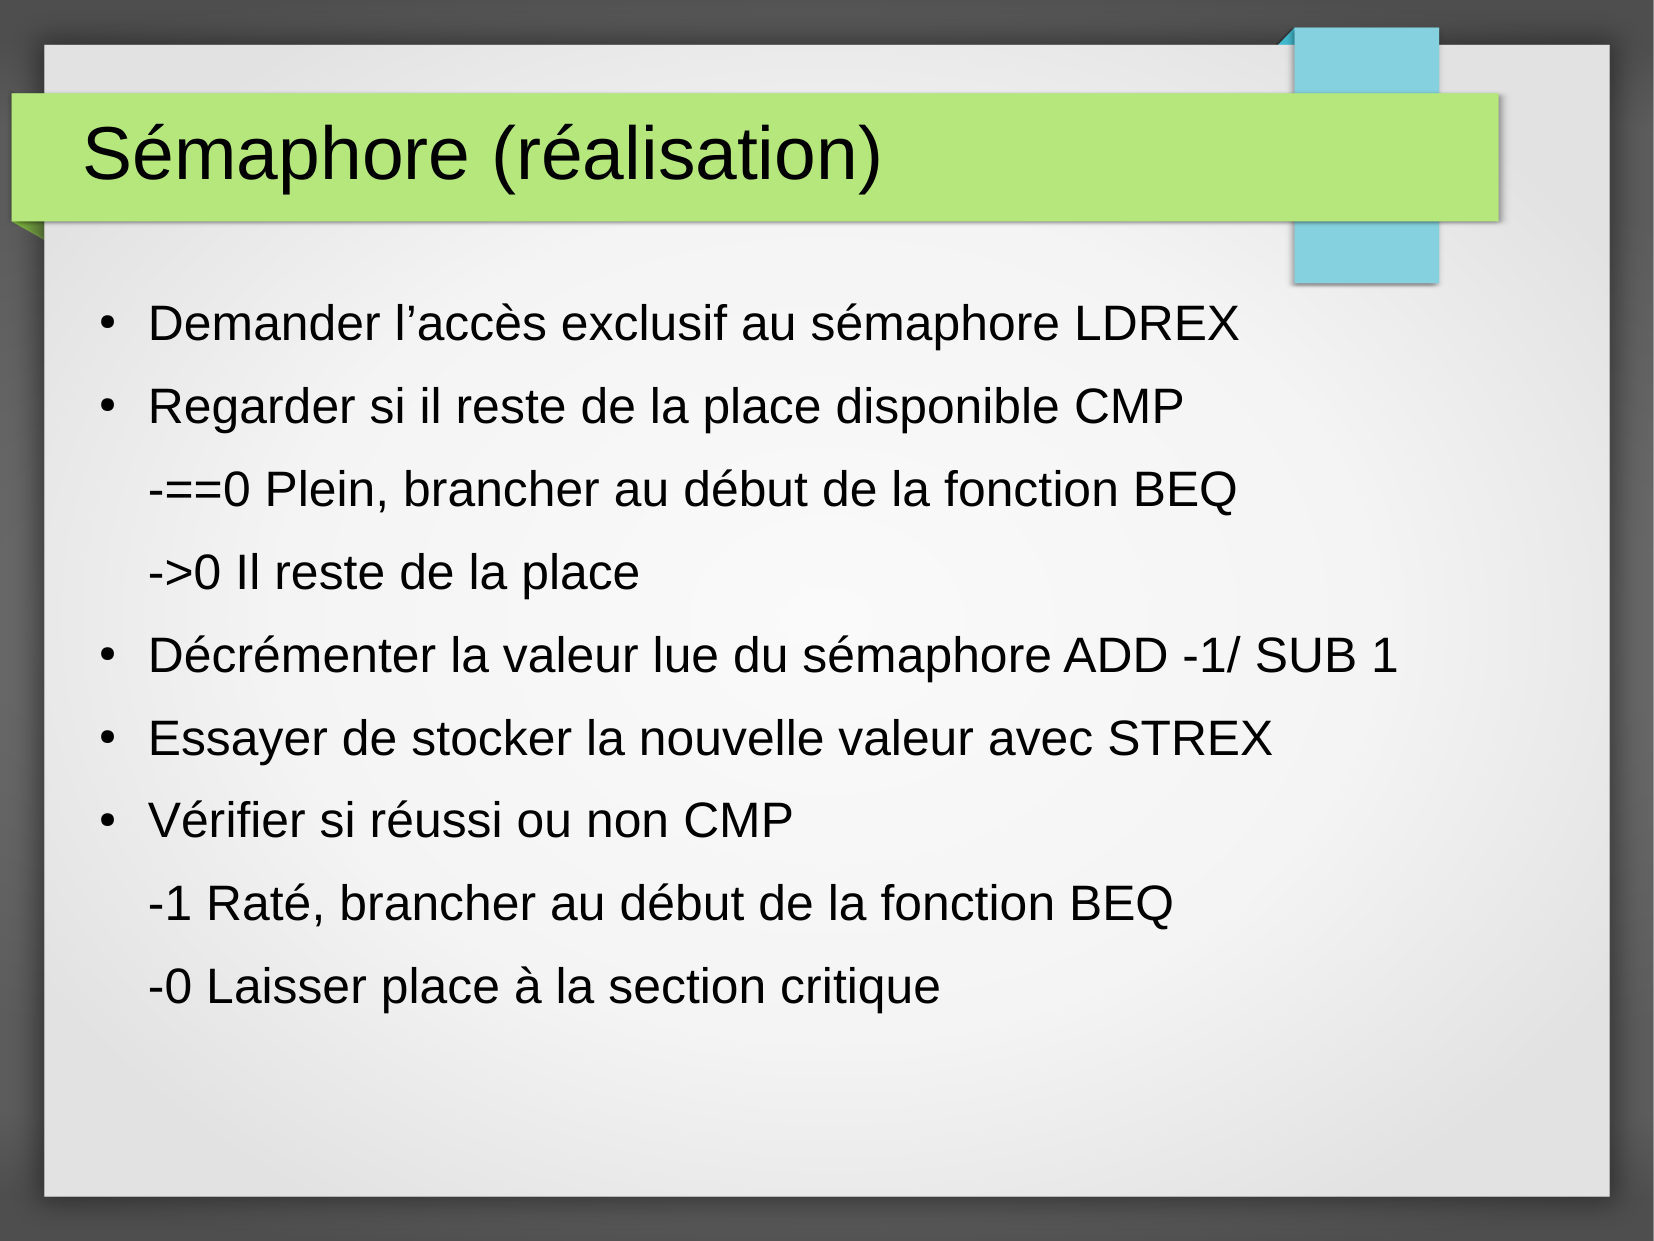

# Sémaphore (réalisation)
Demander l’accès exclusif au sémaphore LDREX
Regarder si il reste de la place disponible CMP
-==0 Plein, brancher au début de la fonction BEQ
->0 Il reste de la place
Décrémenter la valeur lue du sémaphore ADD -1/ SUB 1
Essayer de stocker la nouvelle valeur avec STREX
Vérifier si réussi ou non CMP
-1 Raté, brancher au début de la fonction BEQ
-0 Laisser place à la section critique